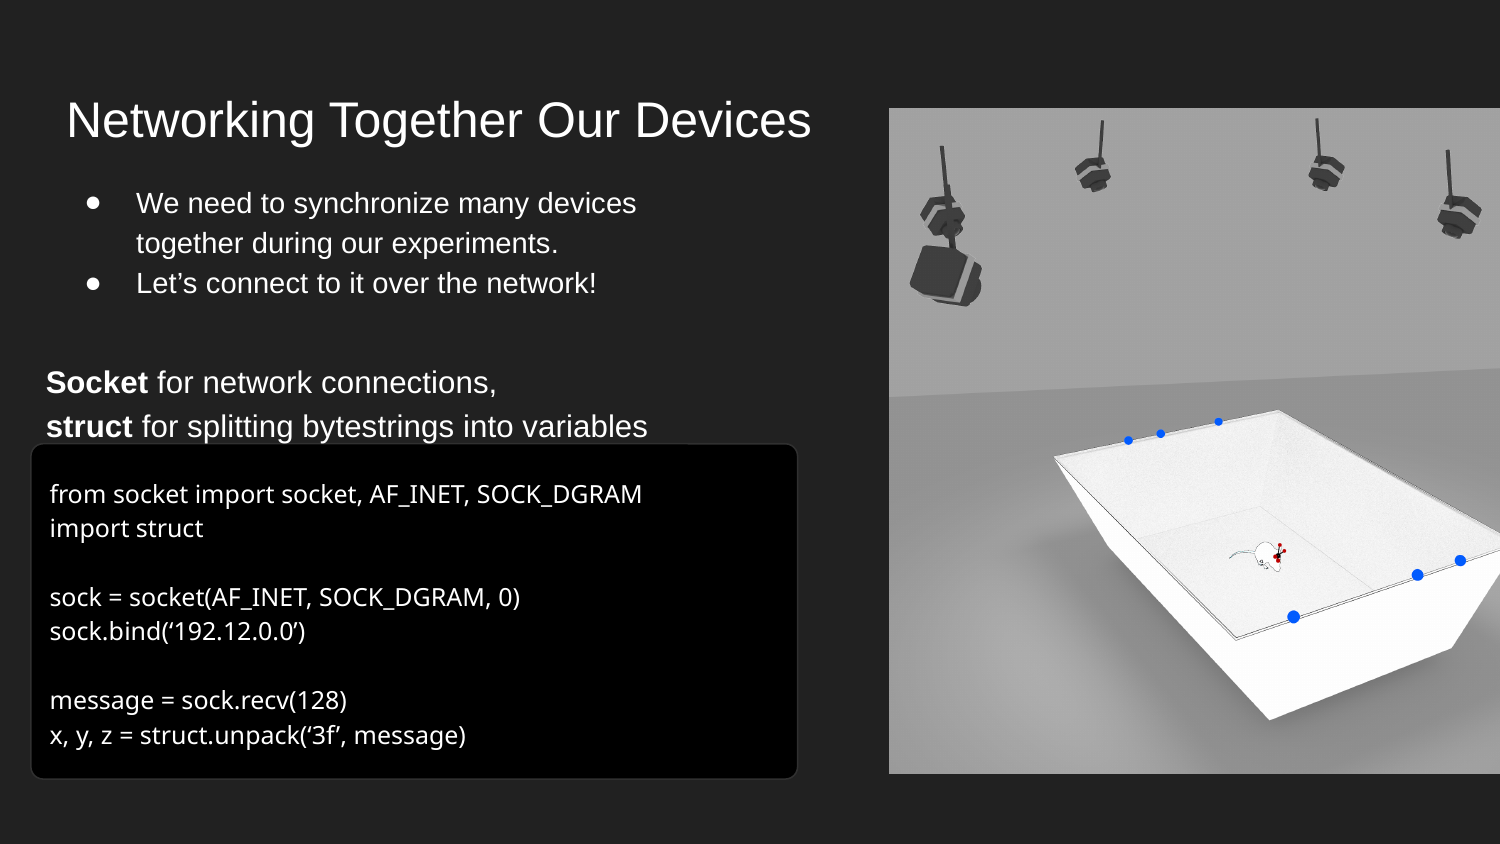

# Networking Together Our Devices
We need to synchronize many devices together during our experiments.
Let’s connect to it over the network!
Socket for network connections,
struct for splitting bytestrings into variables
from socket import socket, AF_INET, SOCK_DGRAM
import struct
sock = socket(AF_INET, SOCK_DGRAM, 0)
sock.bind(‘192.12.0.0’)
message = sock.recv(128)
x, y, z = struct.unpack(‘3f’, message)